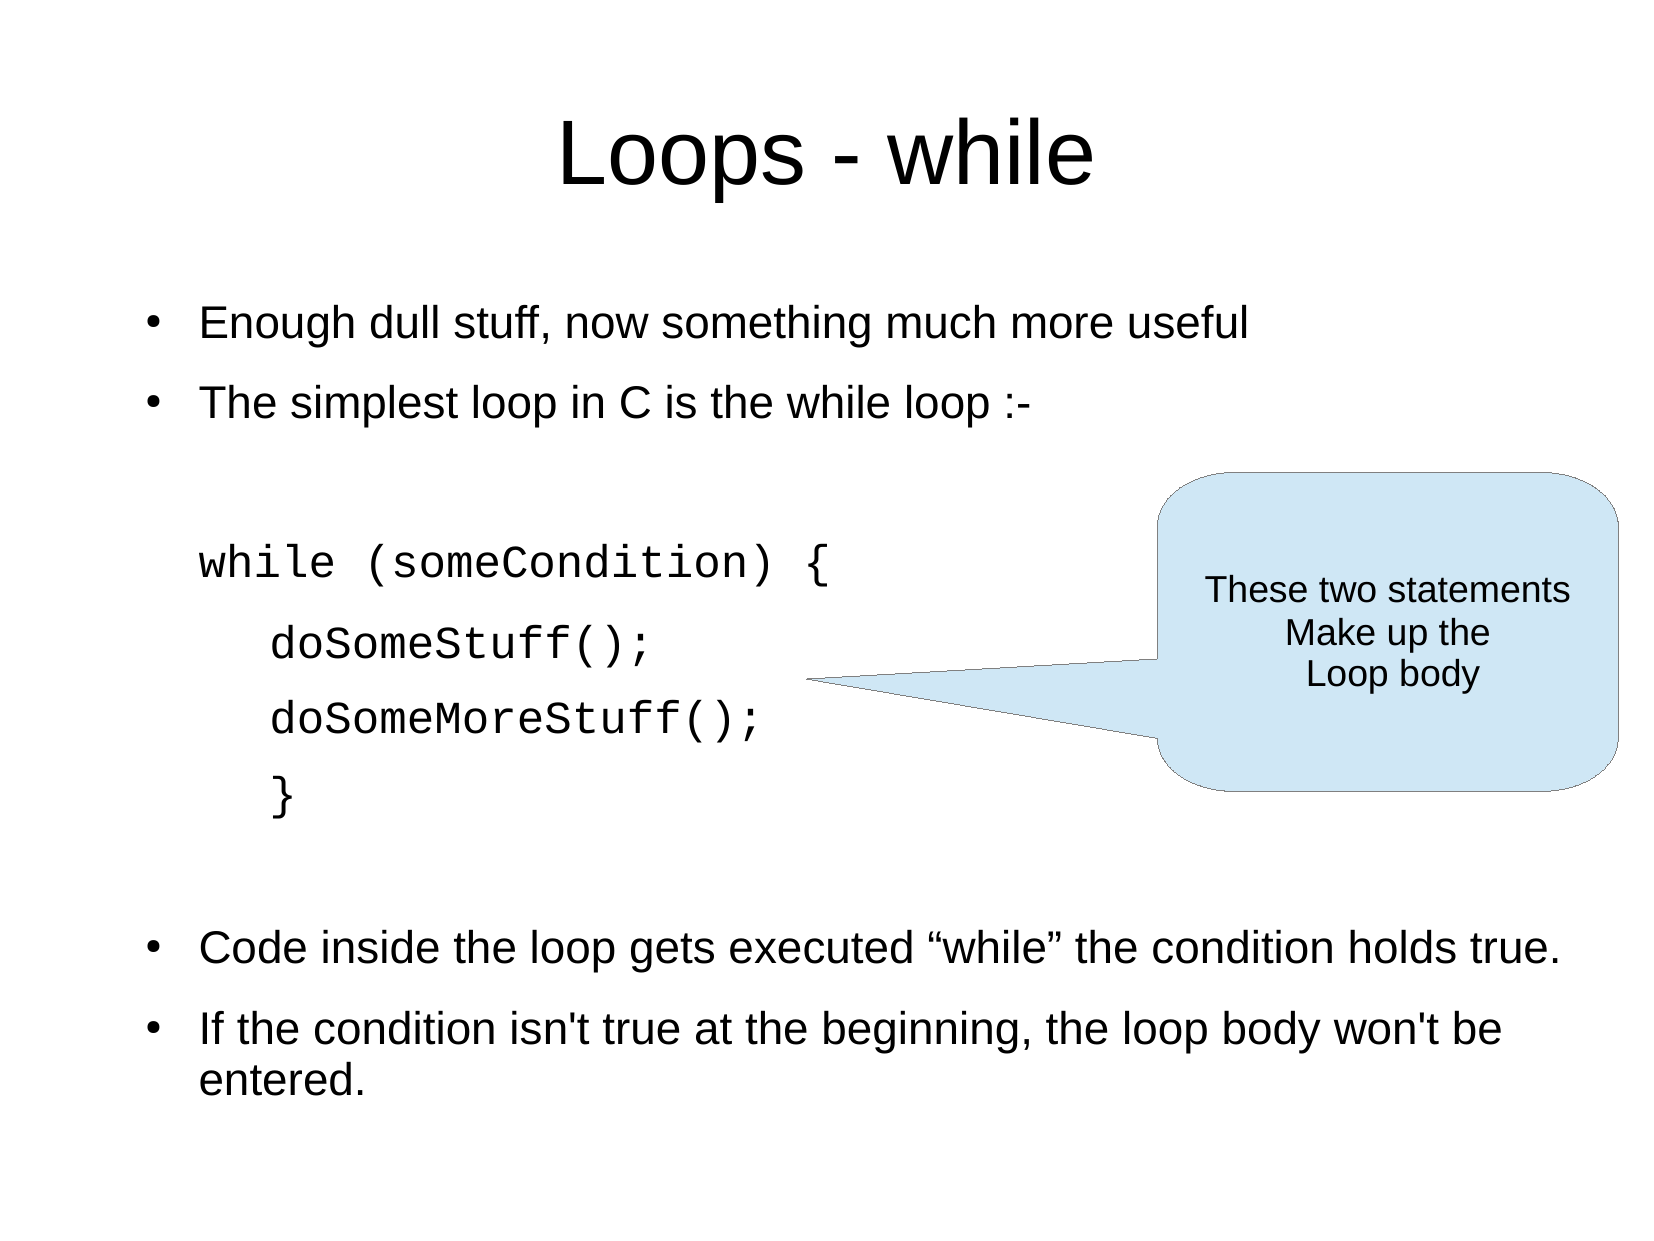

# Loops - while
Enough dull stuff, now something much more useful
The simplest loop in C is the while loop :-
while (someCondition) {
doSomeStuff();
doSomeMoreStuff();
}
Code inside the loop gets executed “while” the condition holds true.
If the condition isn't true at the beginning, the loop body won't be entered.
These two statements
Make up the
 Loop body